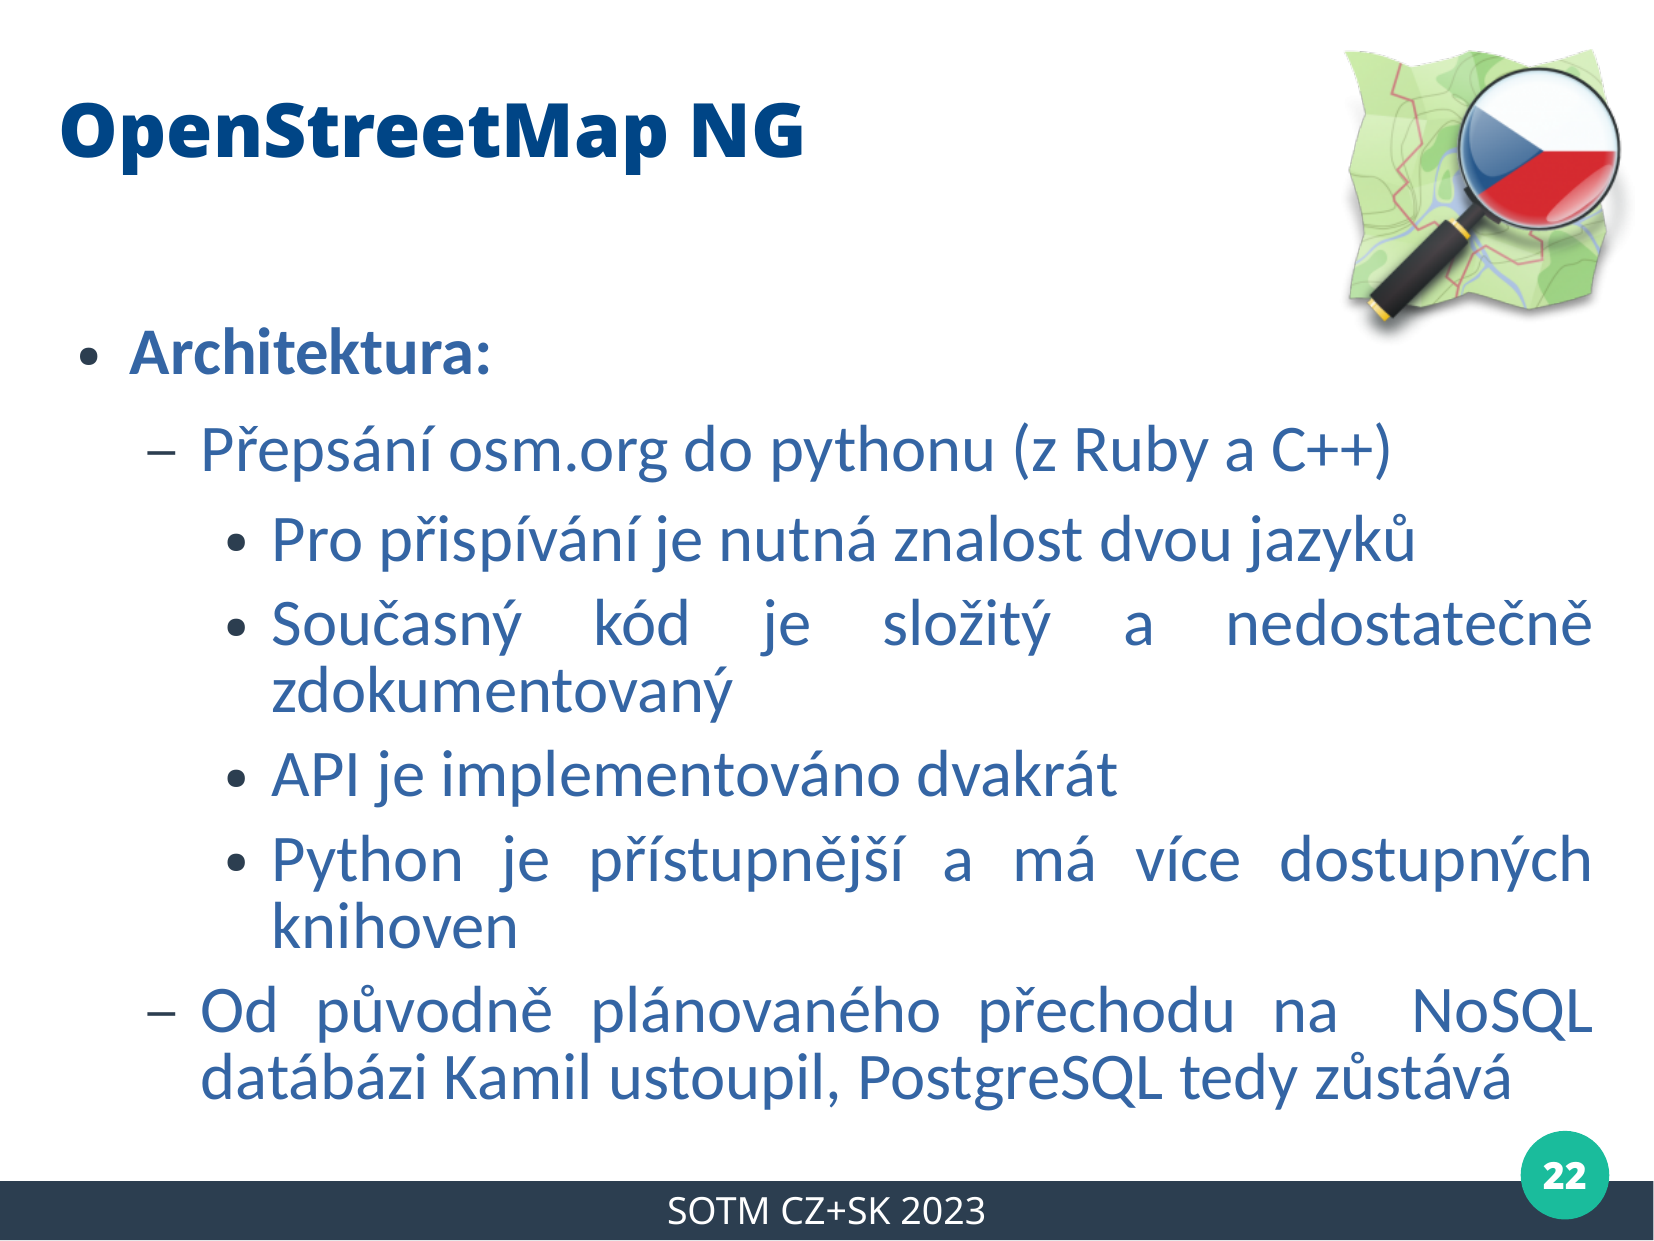

# OpenStreetMap NG
Architektura:
Přepsání osm.org do pythonu (z Ruby a C++)
Pro přispívání je nutná znalost dvou jazyků
Současný kód je složitý a nedostatečně zdokumentovaný
API je implementováno dvakrát
Python je přístupnější a má více dostupných knihoven
Od původně plánovaného přechodu na NoSQL datábázi Kamil ustoupil, PostgreSQL tedy zůstává
22
SOTM CZ+SK 2023